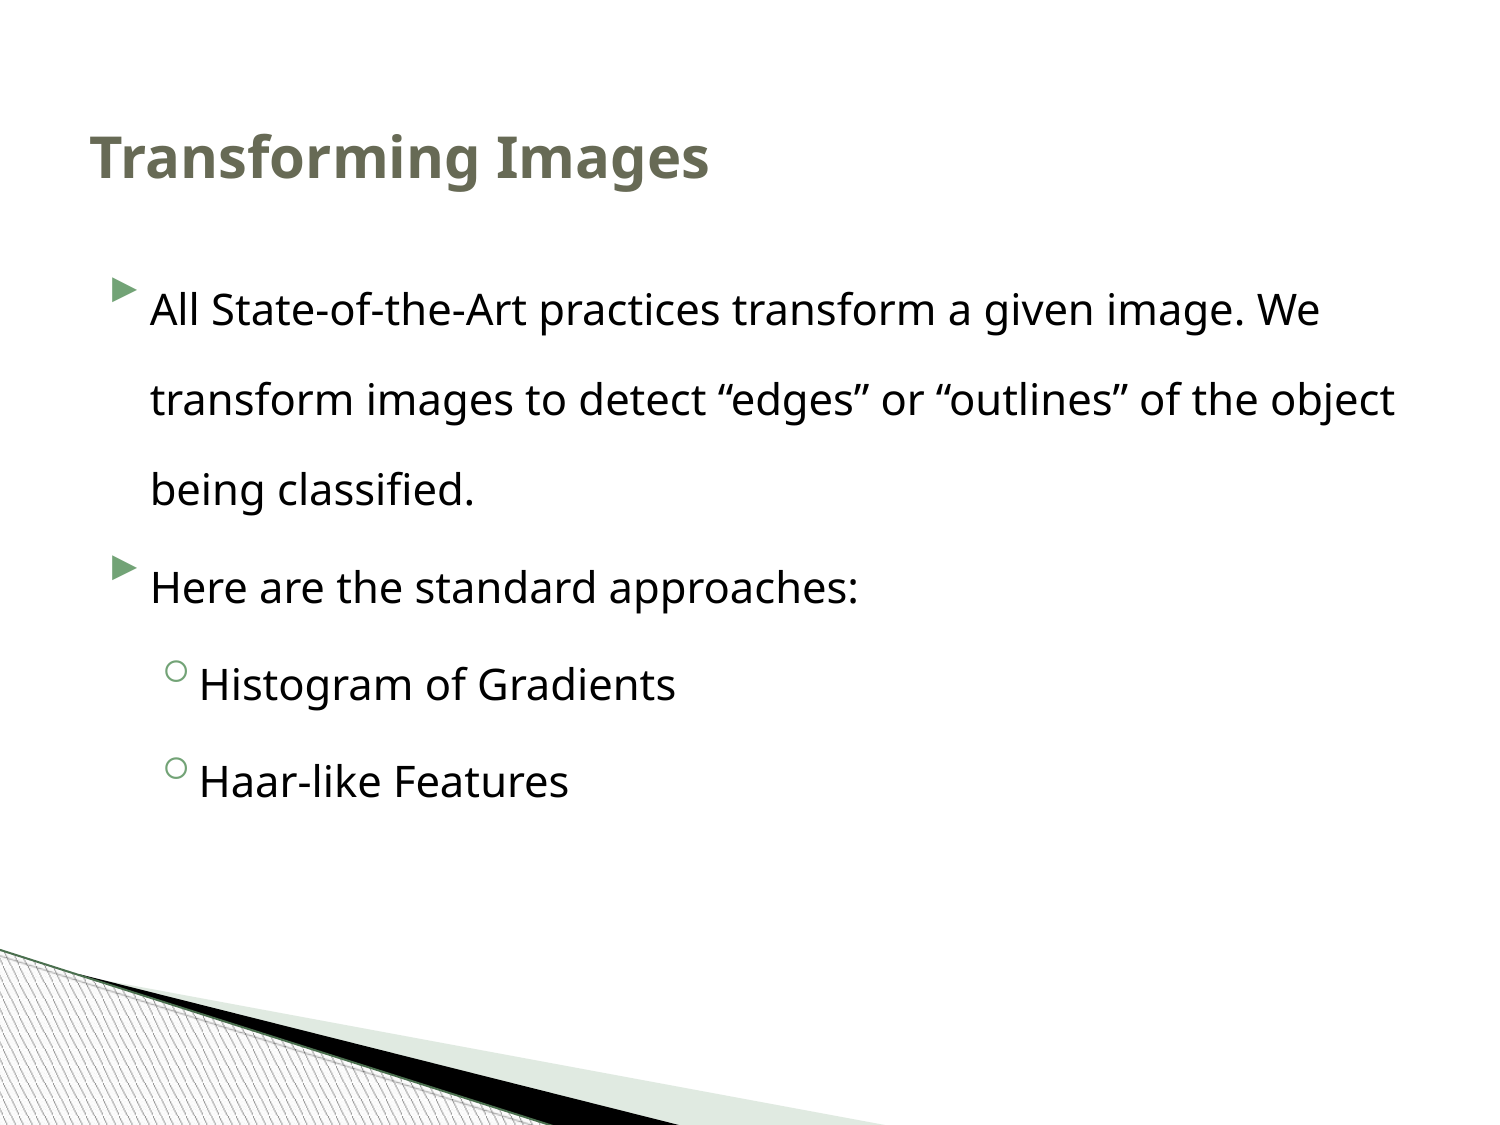

Transforming Images
# All State-of-the-Art practices transform a given image. We transform images to detect “edges” or “outlines” of the object being classified.
Here are the standard approaches:
Histogram of Gradients
Haar-like Features